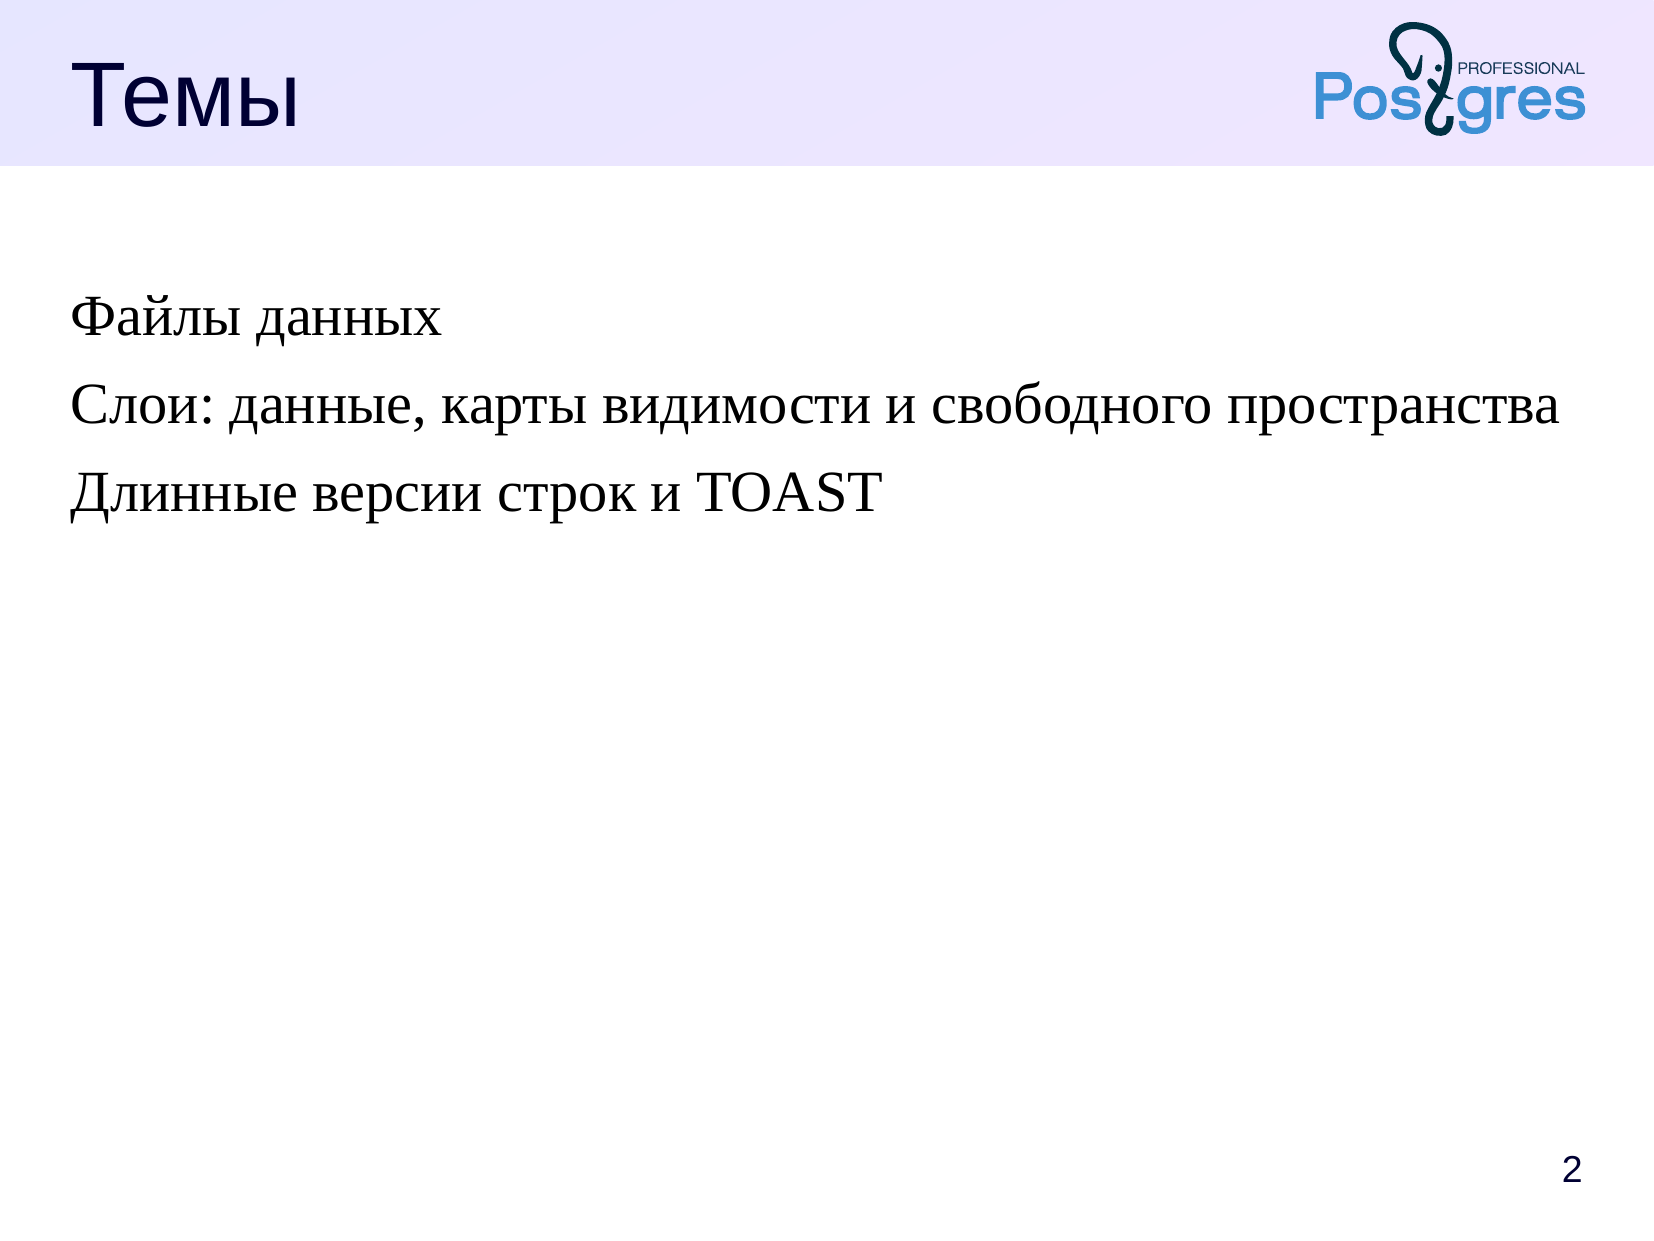

# Темы
Файлы данных
Слои: данные, карты видимости и свободного пространства
Длинные версии строк и TOAST